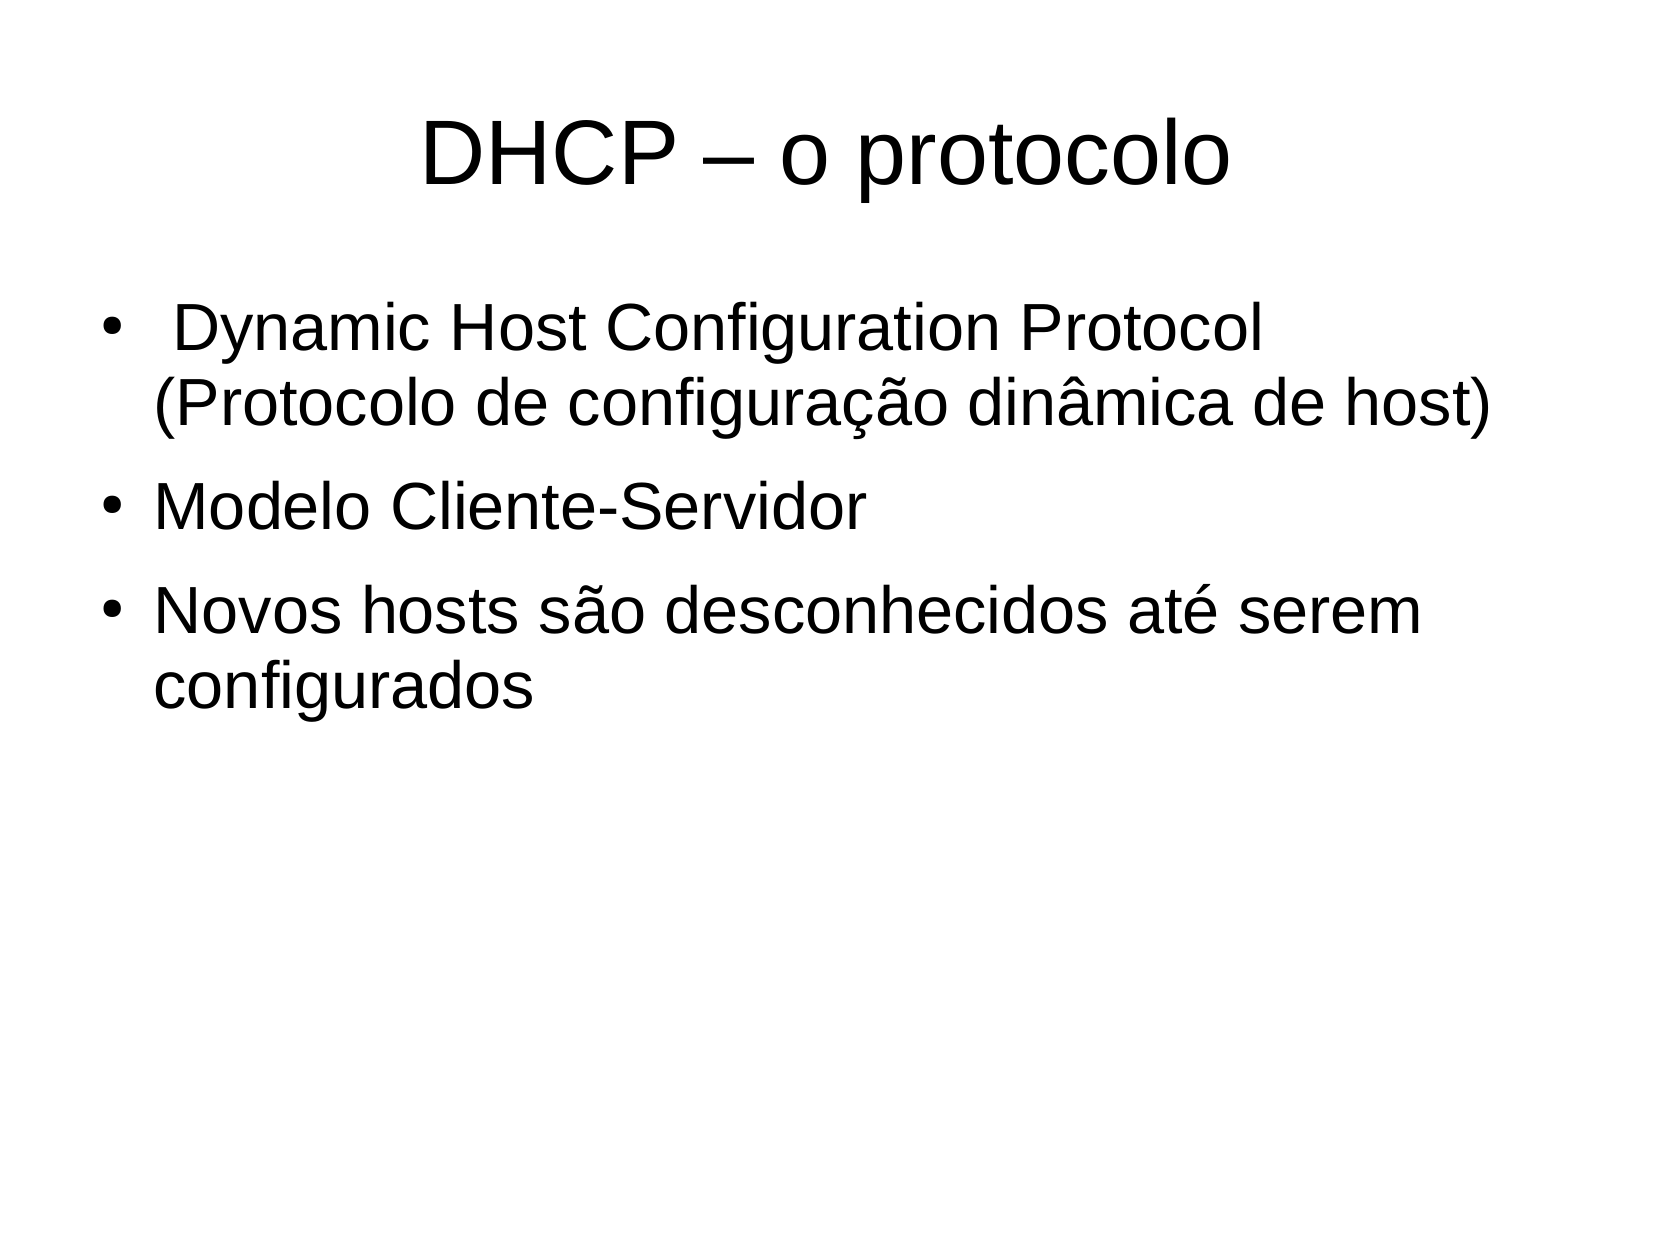

# DHCP – o protocolo
 Dynamic Host Configuration Protocol (Protocolo de configuração dinâmica de host)
Modelo Cliente-Servidor
Novos hosts são desconhecidos até serem configurados